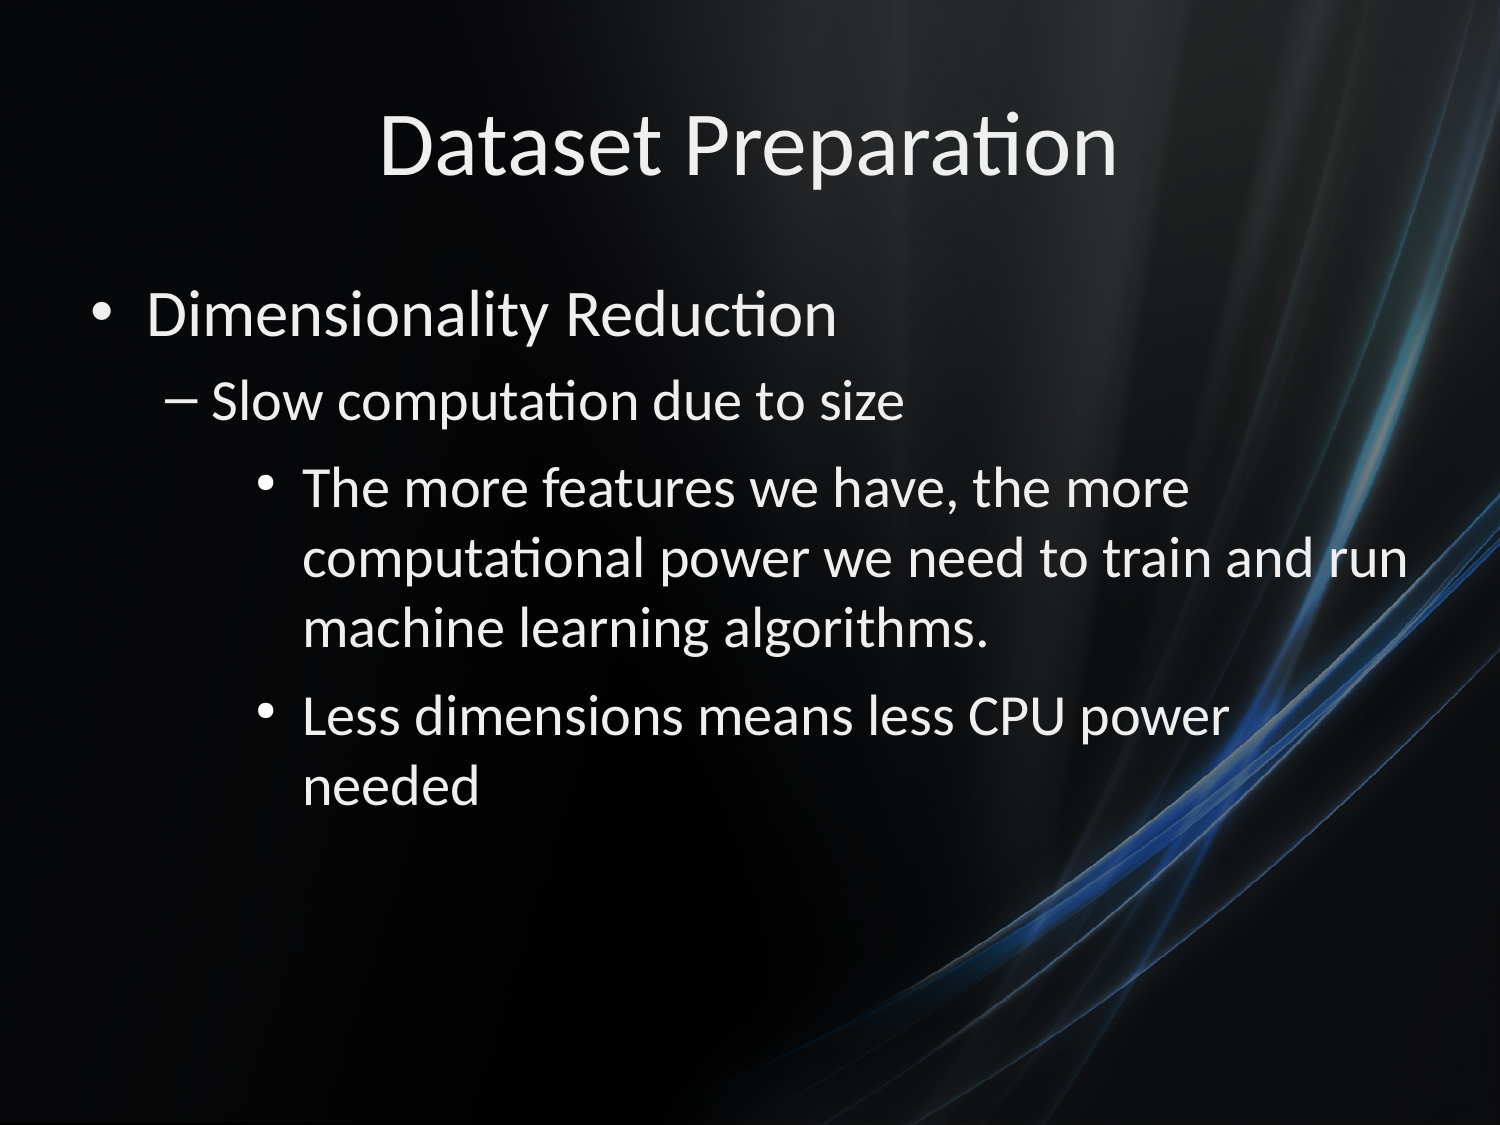

# Dataset Preparation
Dimensionality Reduction
Slow computation due to size
The more features we have, the more computational power we need to train and run machine learning algorithms.
Less dimensions means less CPU power needed